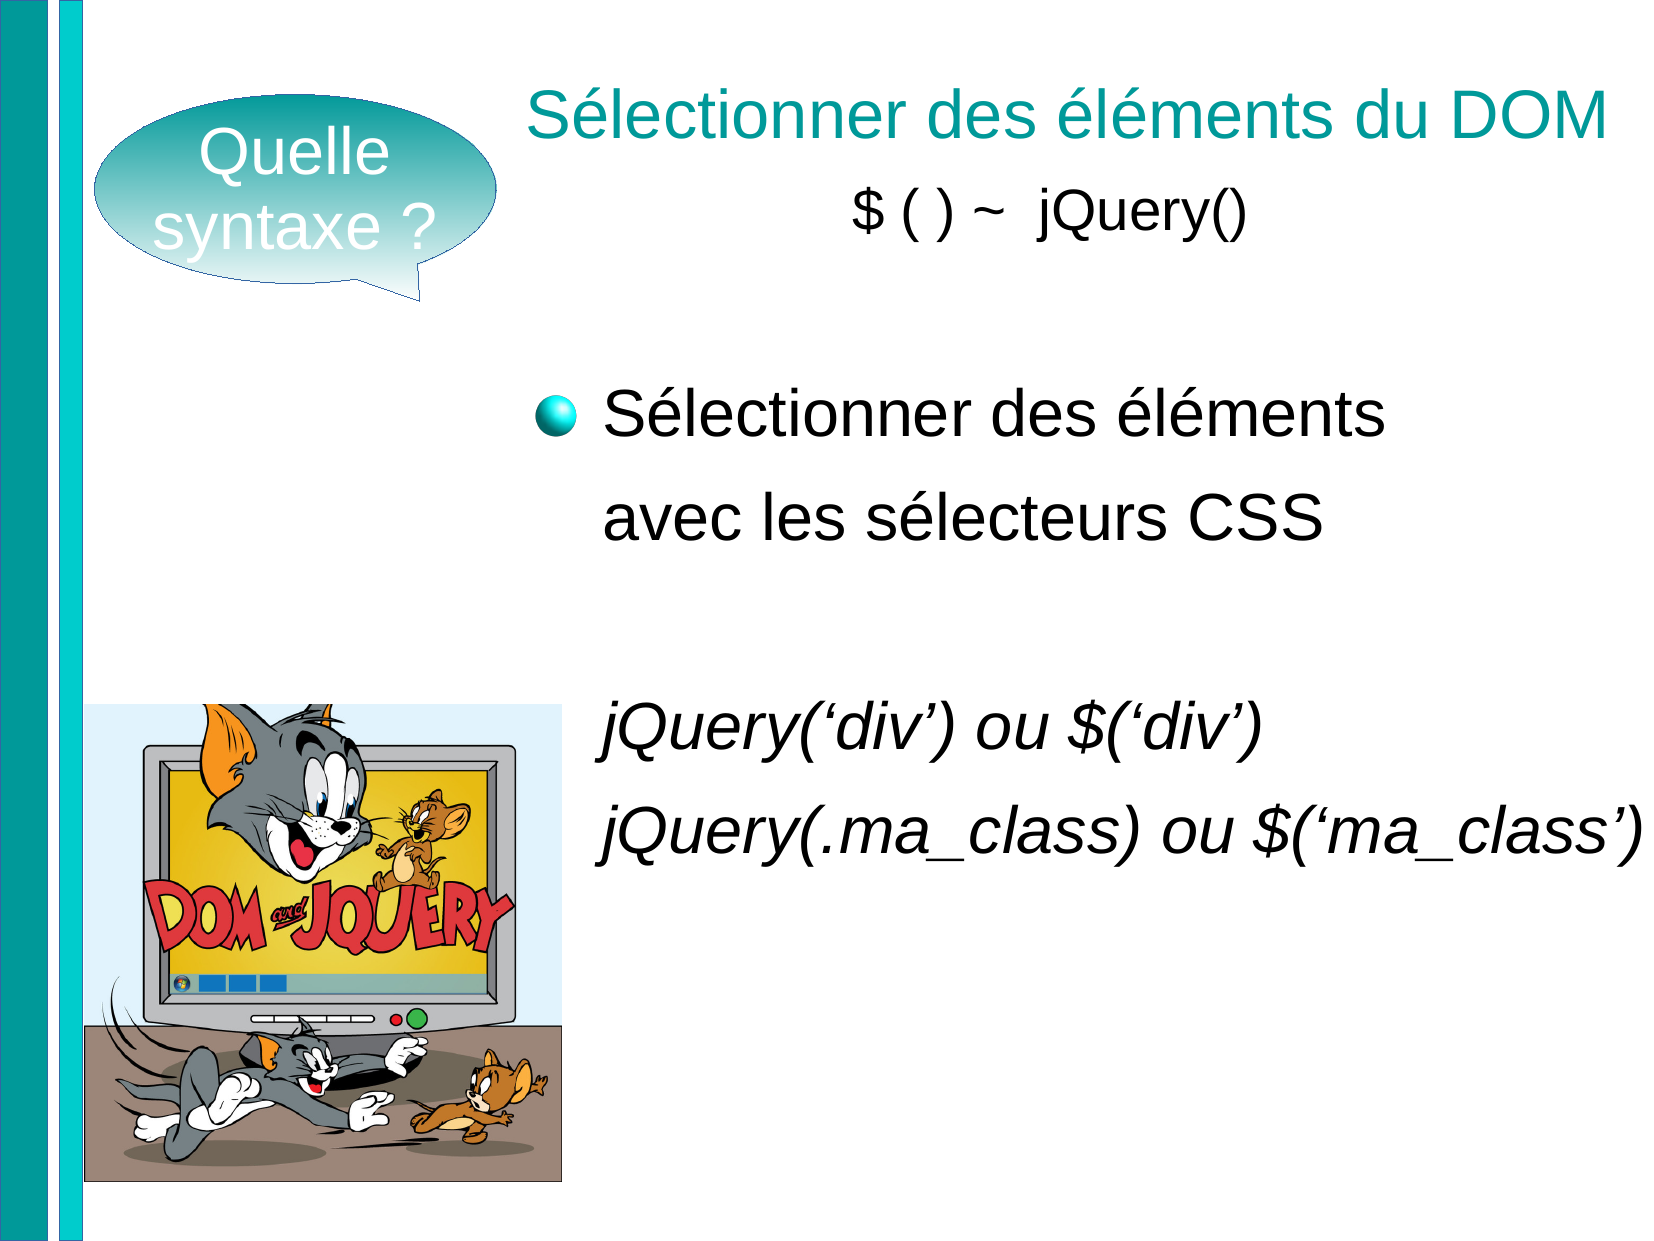

Sélectionner des éléments du DOM
Quelle
syntaxe ?
# $ ( ) ~ jQuery()
Sélectionner des éléments
avec les sélecteurs CSS
jQuery(‘div’) ou $(‘div’)
jQuery(.ma_class) ou $(‘ma_class’)